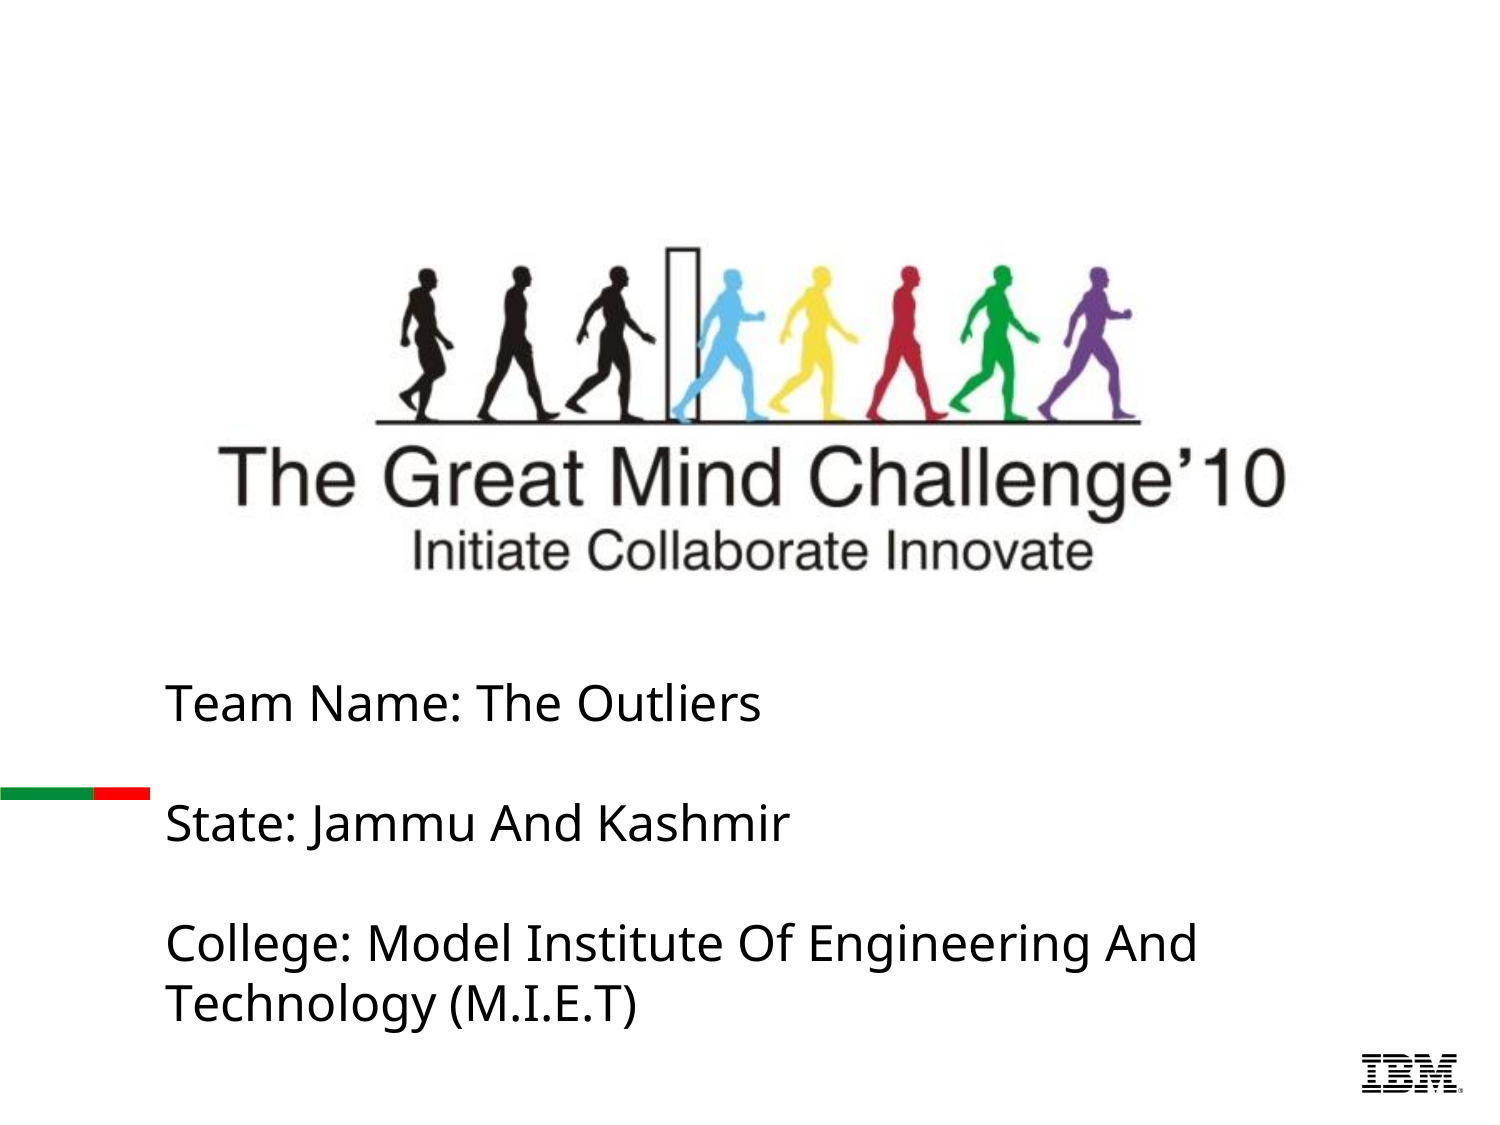

Team Name: The Outliers
State: Jammu And Kashmir
College: Model Institute Of Engineering And Technology (M.I.E.T)